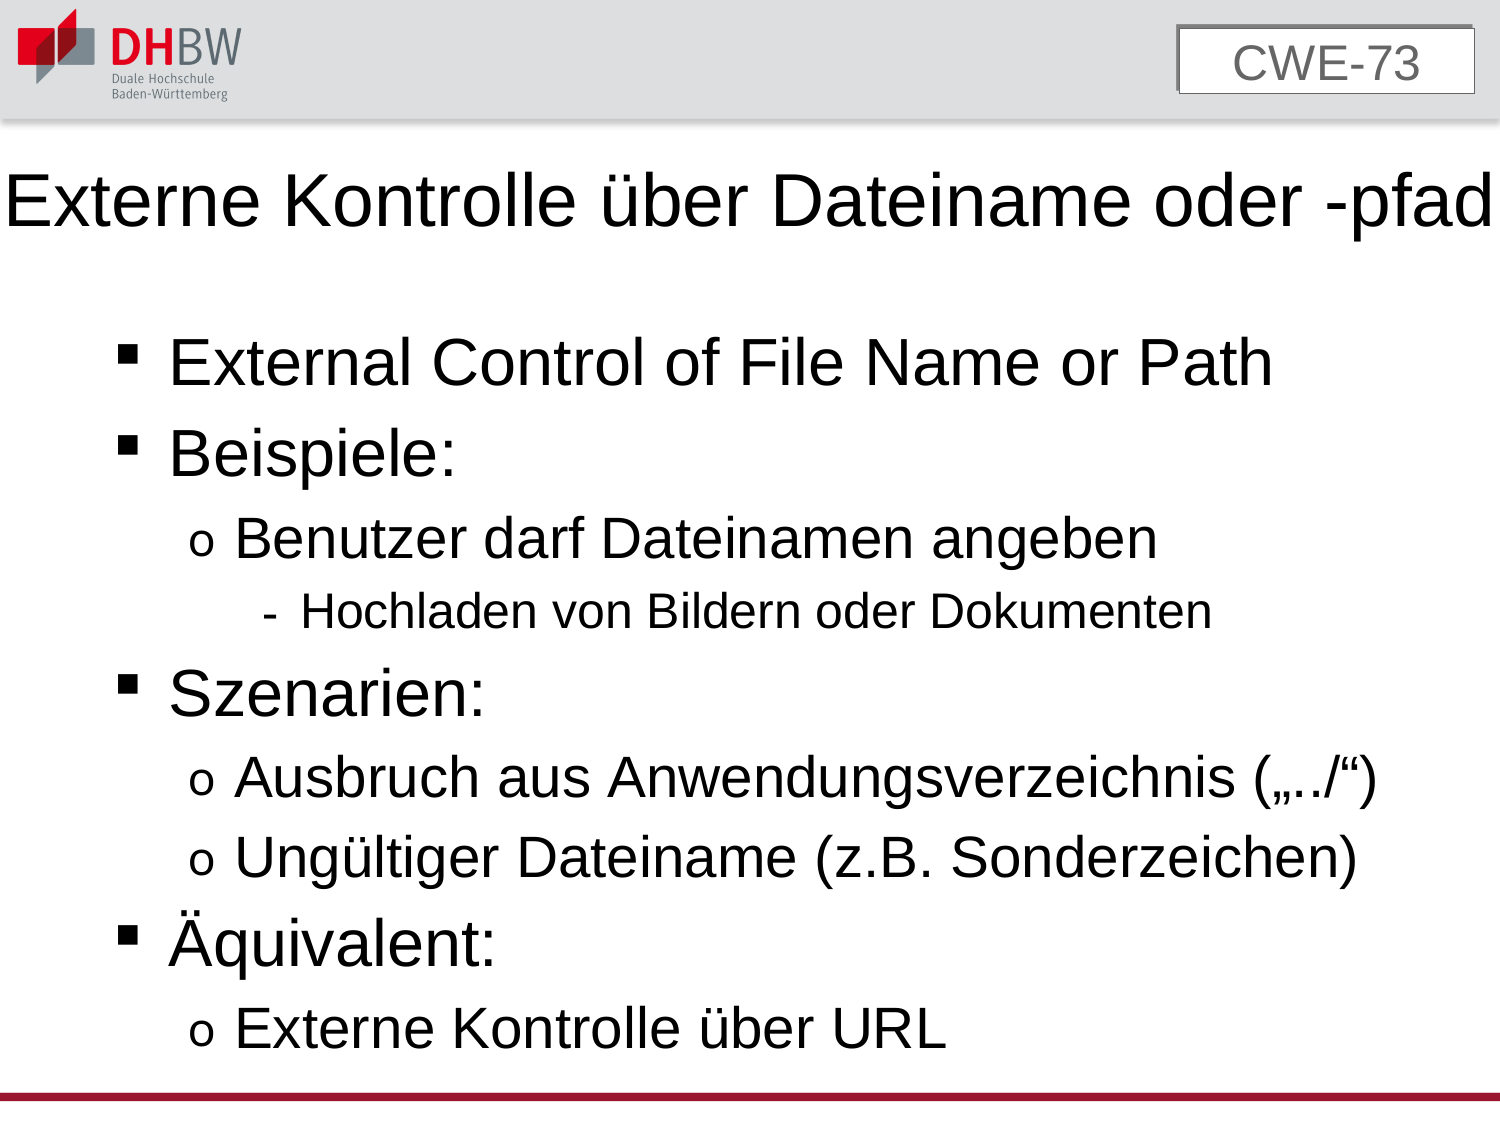

CWE-73
# Externe Kontrolle über Dateiname oder -pfad
External Control of File Name or Path
Beispiele:
Benutzer darf Dateinamen angeben
Hochladen von Bildern oder Dokumenten
Szenarien:
Ausbruch aus Anwendungsverzeichnis („../“)
Ungültiger Dateiname (z.B. Sonderzeichen)
Äquivalent:
Externe Kontrolle über URL